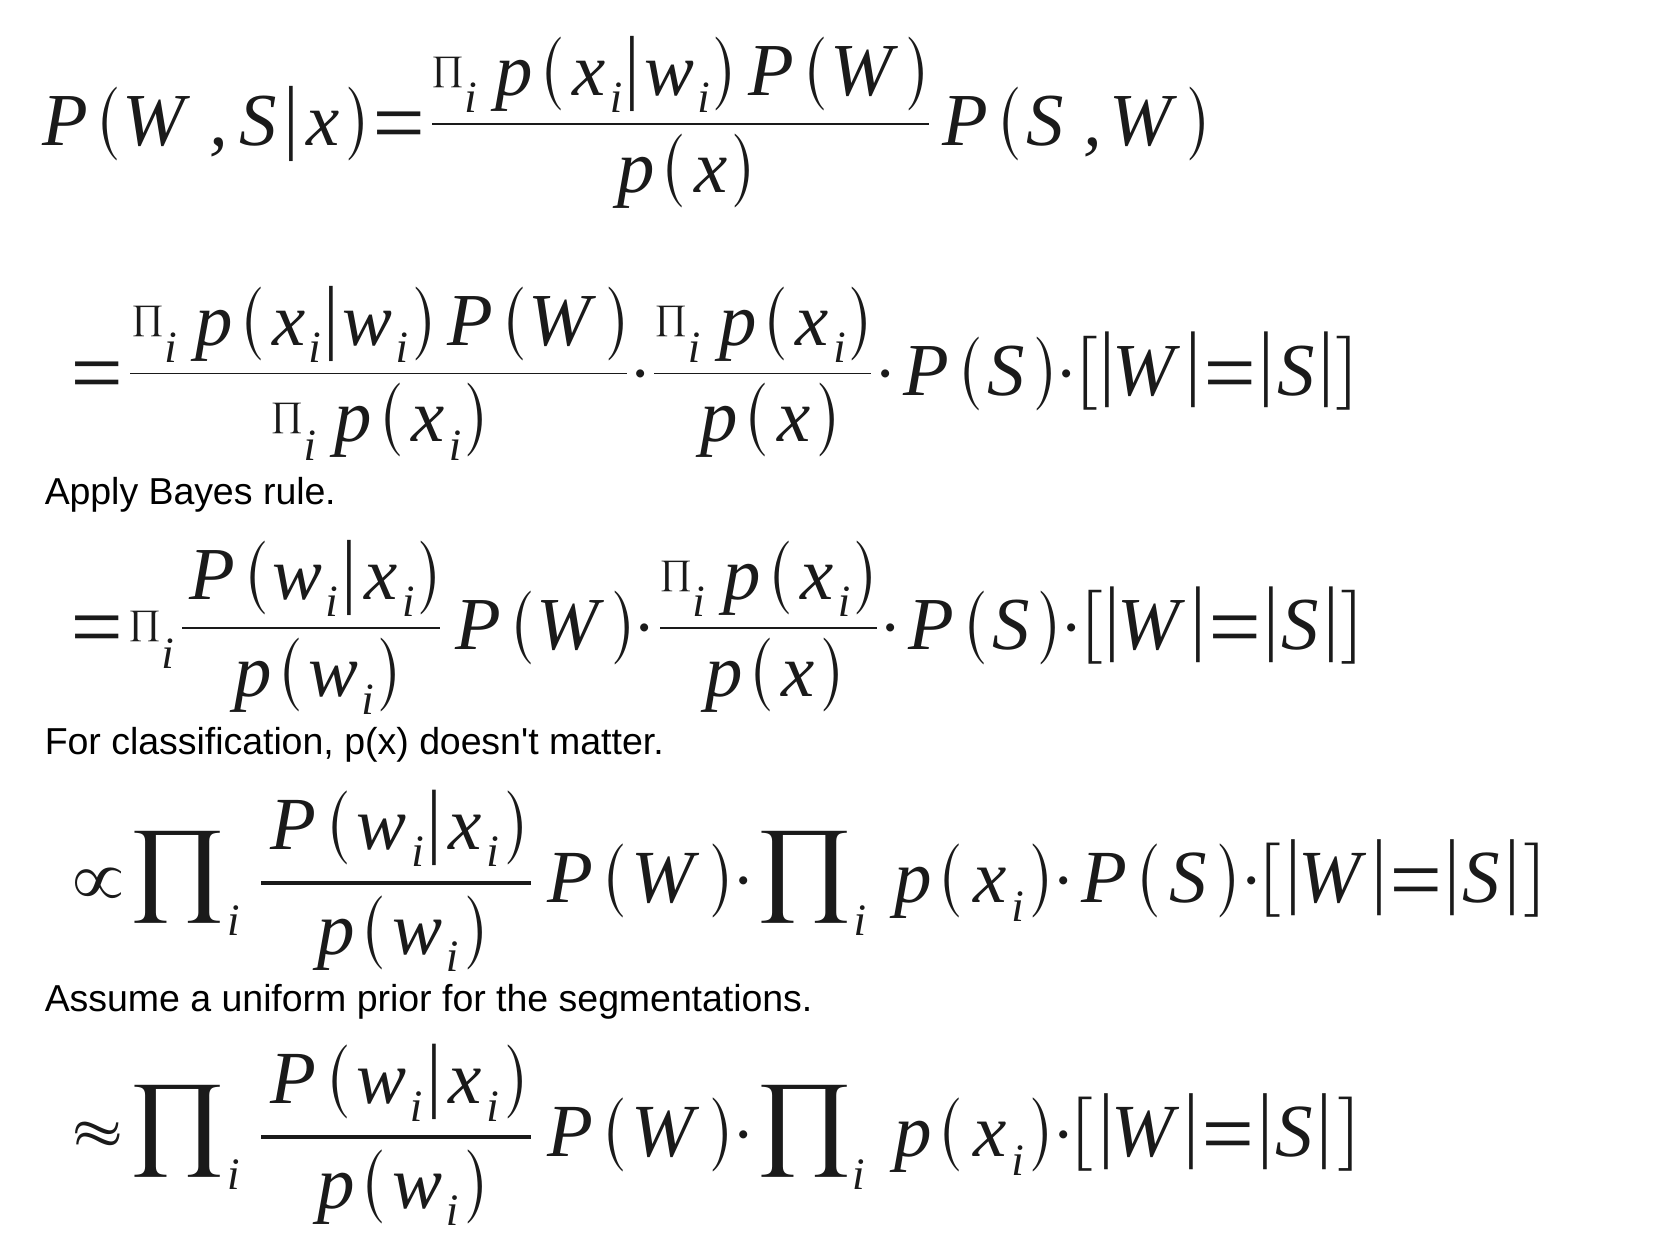

Apply Bayes rule.
For classification, p(x) doesn't matter.
Assume a uniform prior for the segmentations.